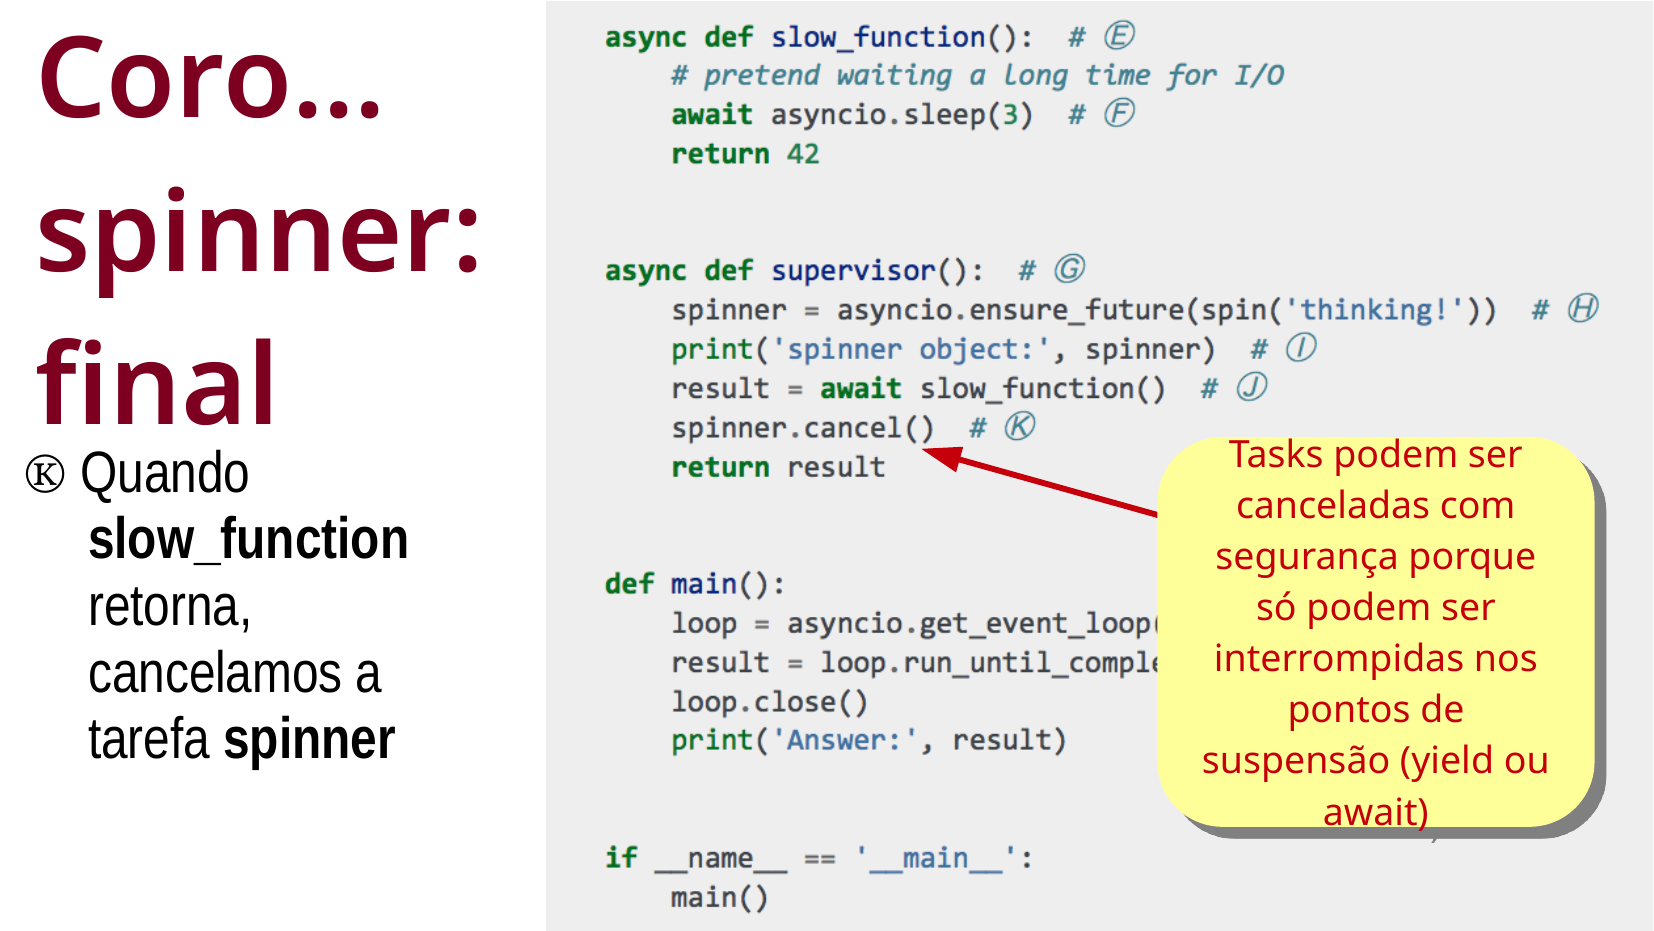

# Coro... spinner: final
Tasks podem ser canceladas com segurança porque só podem ser interrompidas nos pontos de suspensão (yield ou await)
Ⓚ Quando slow_function retorna, cancelamos a tarefa spinner